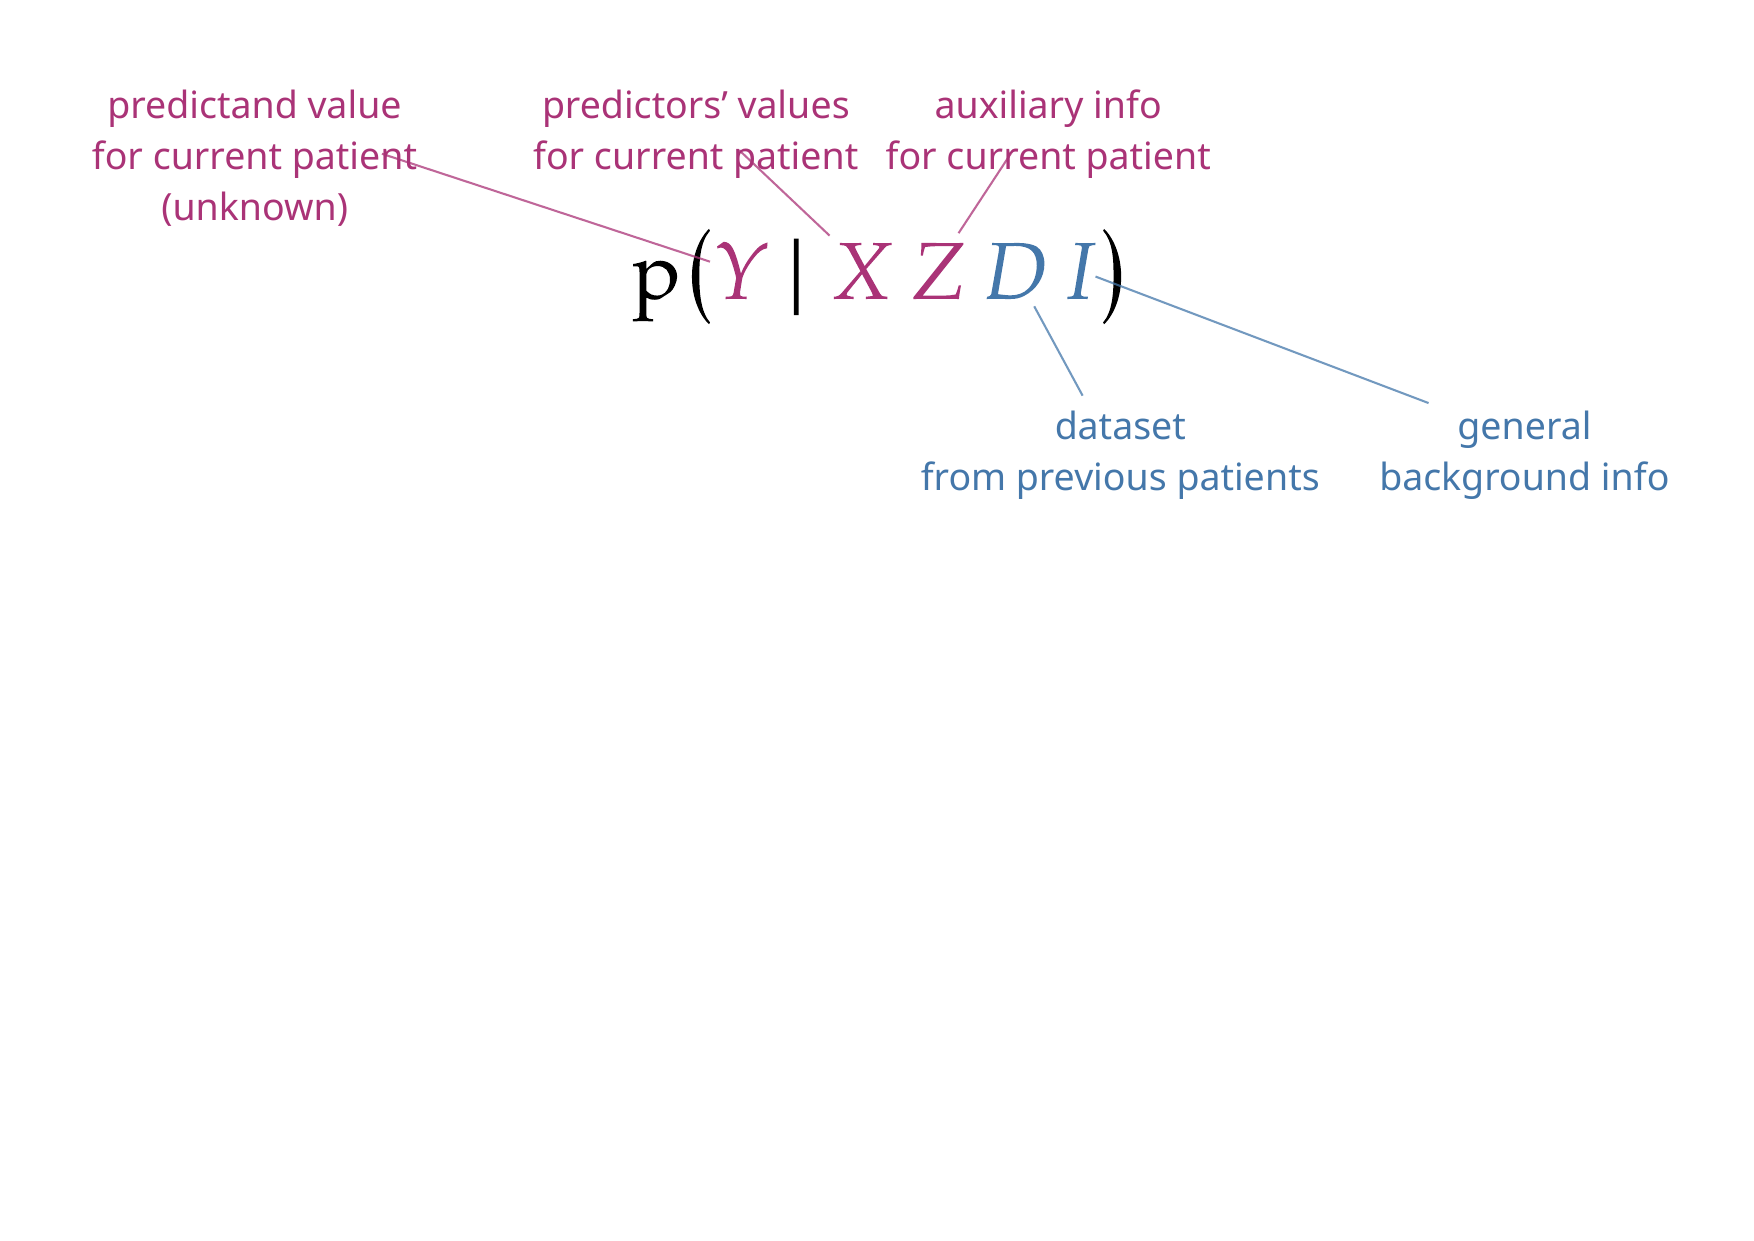

predictand value
for current patient
(unknown)
predictors’ values
for current patient
auxiliary info
for current patient
dataset
from previous patients
general
background info